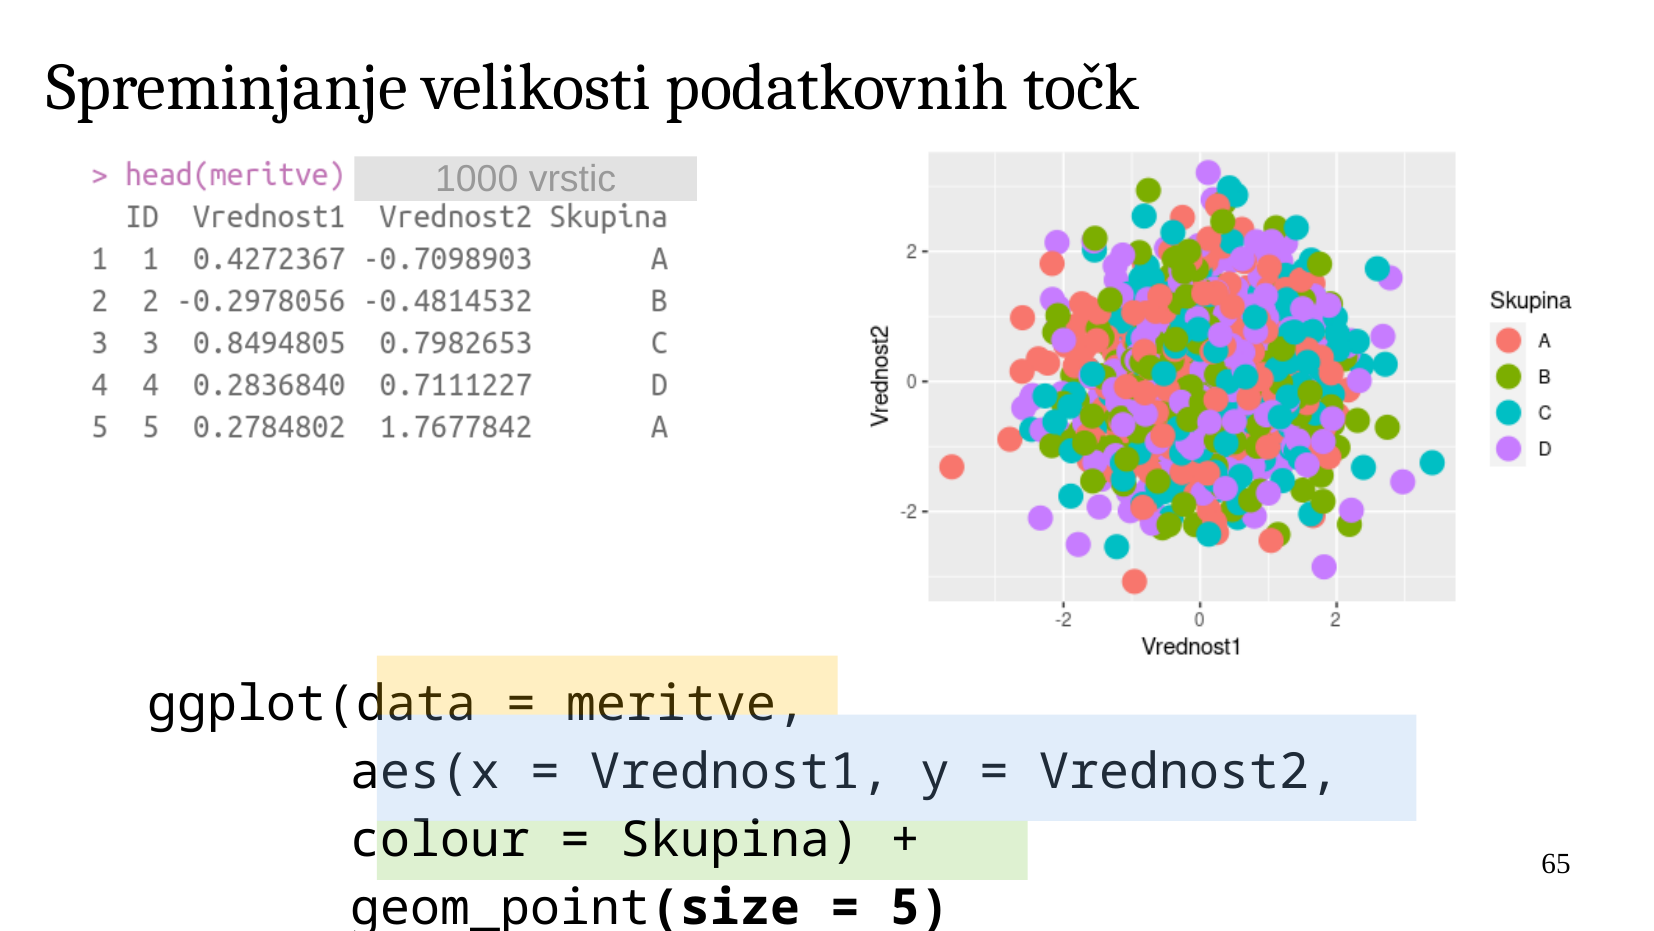

Spreminjanje velikosti podatkovnih točk
1000 vrstic
# ggplot(data = meritve, aes(x = Vrednost1, y = Vrednost2, colour = Skupina) + geom_point(size = 5)
65